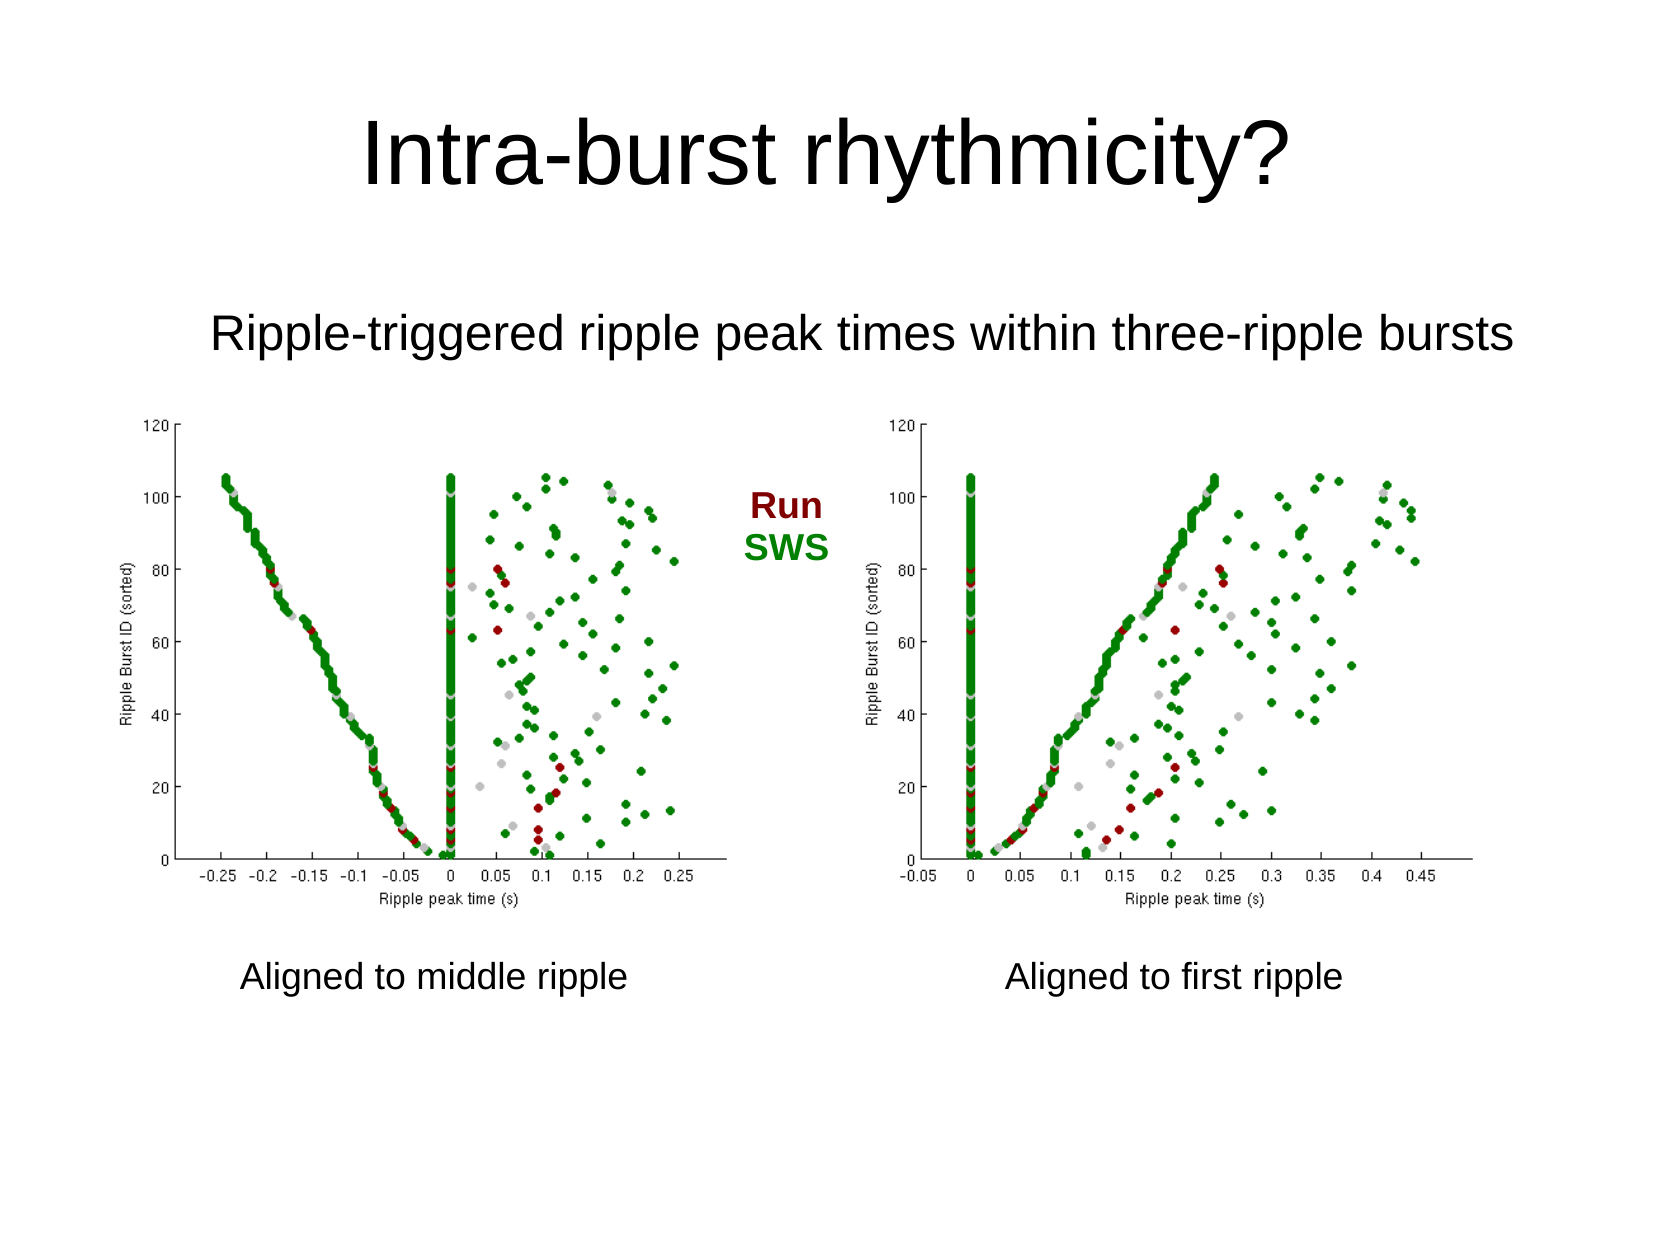

# Intra-burst rhythmicity?
Ripple-triggered ripple peak times within three-ripple bursts
Run
SWS
Aligned to middle ripple
Aligned to first ripple